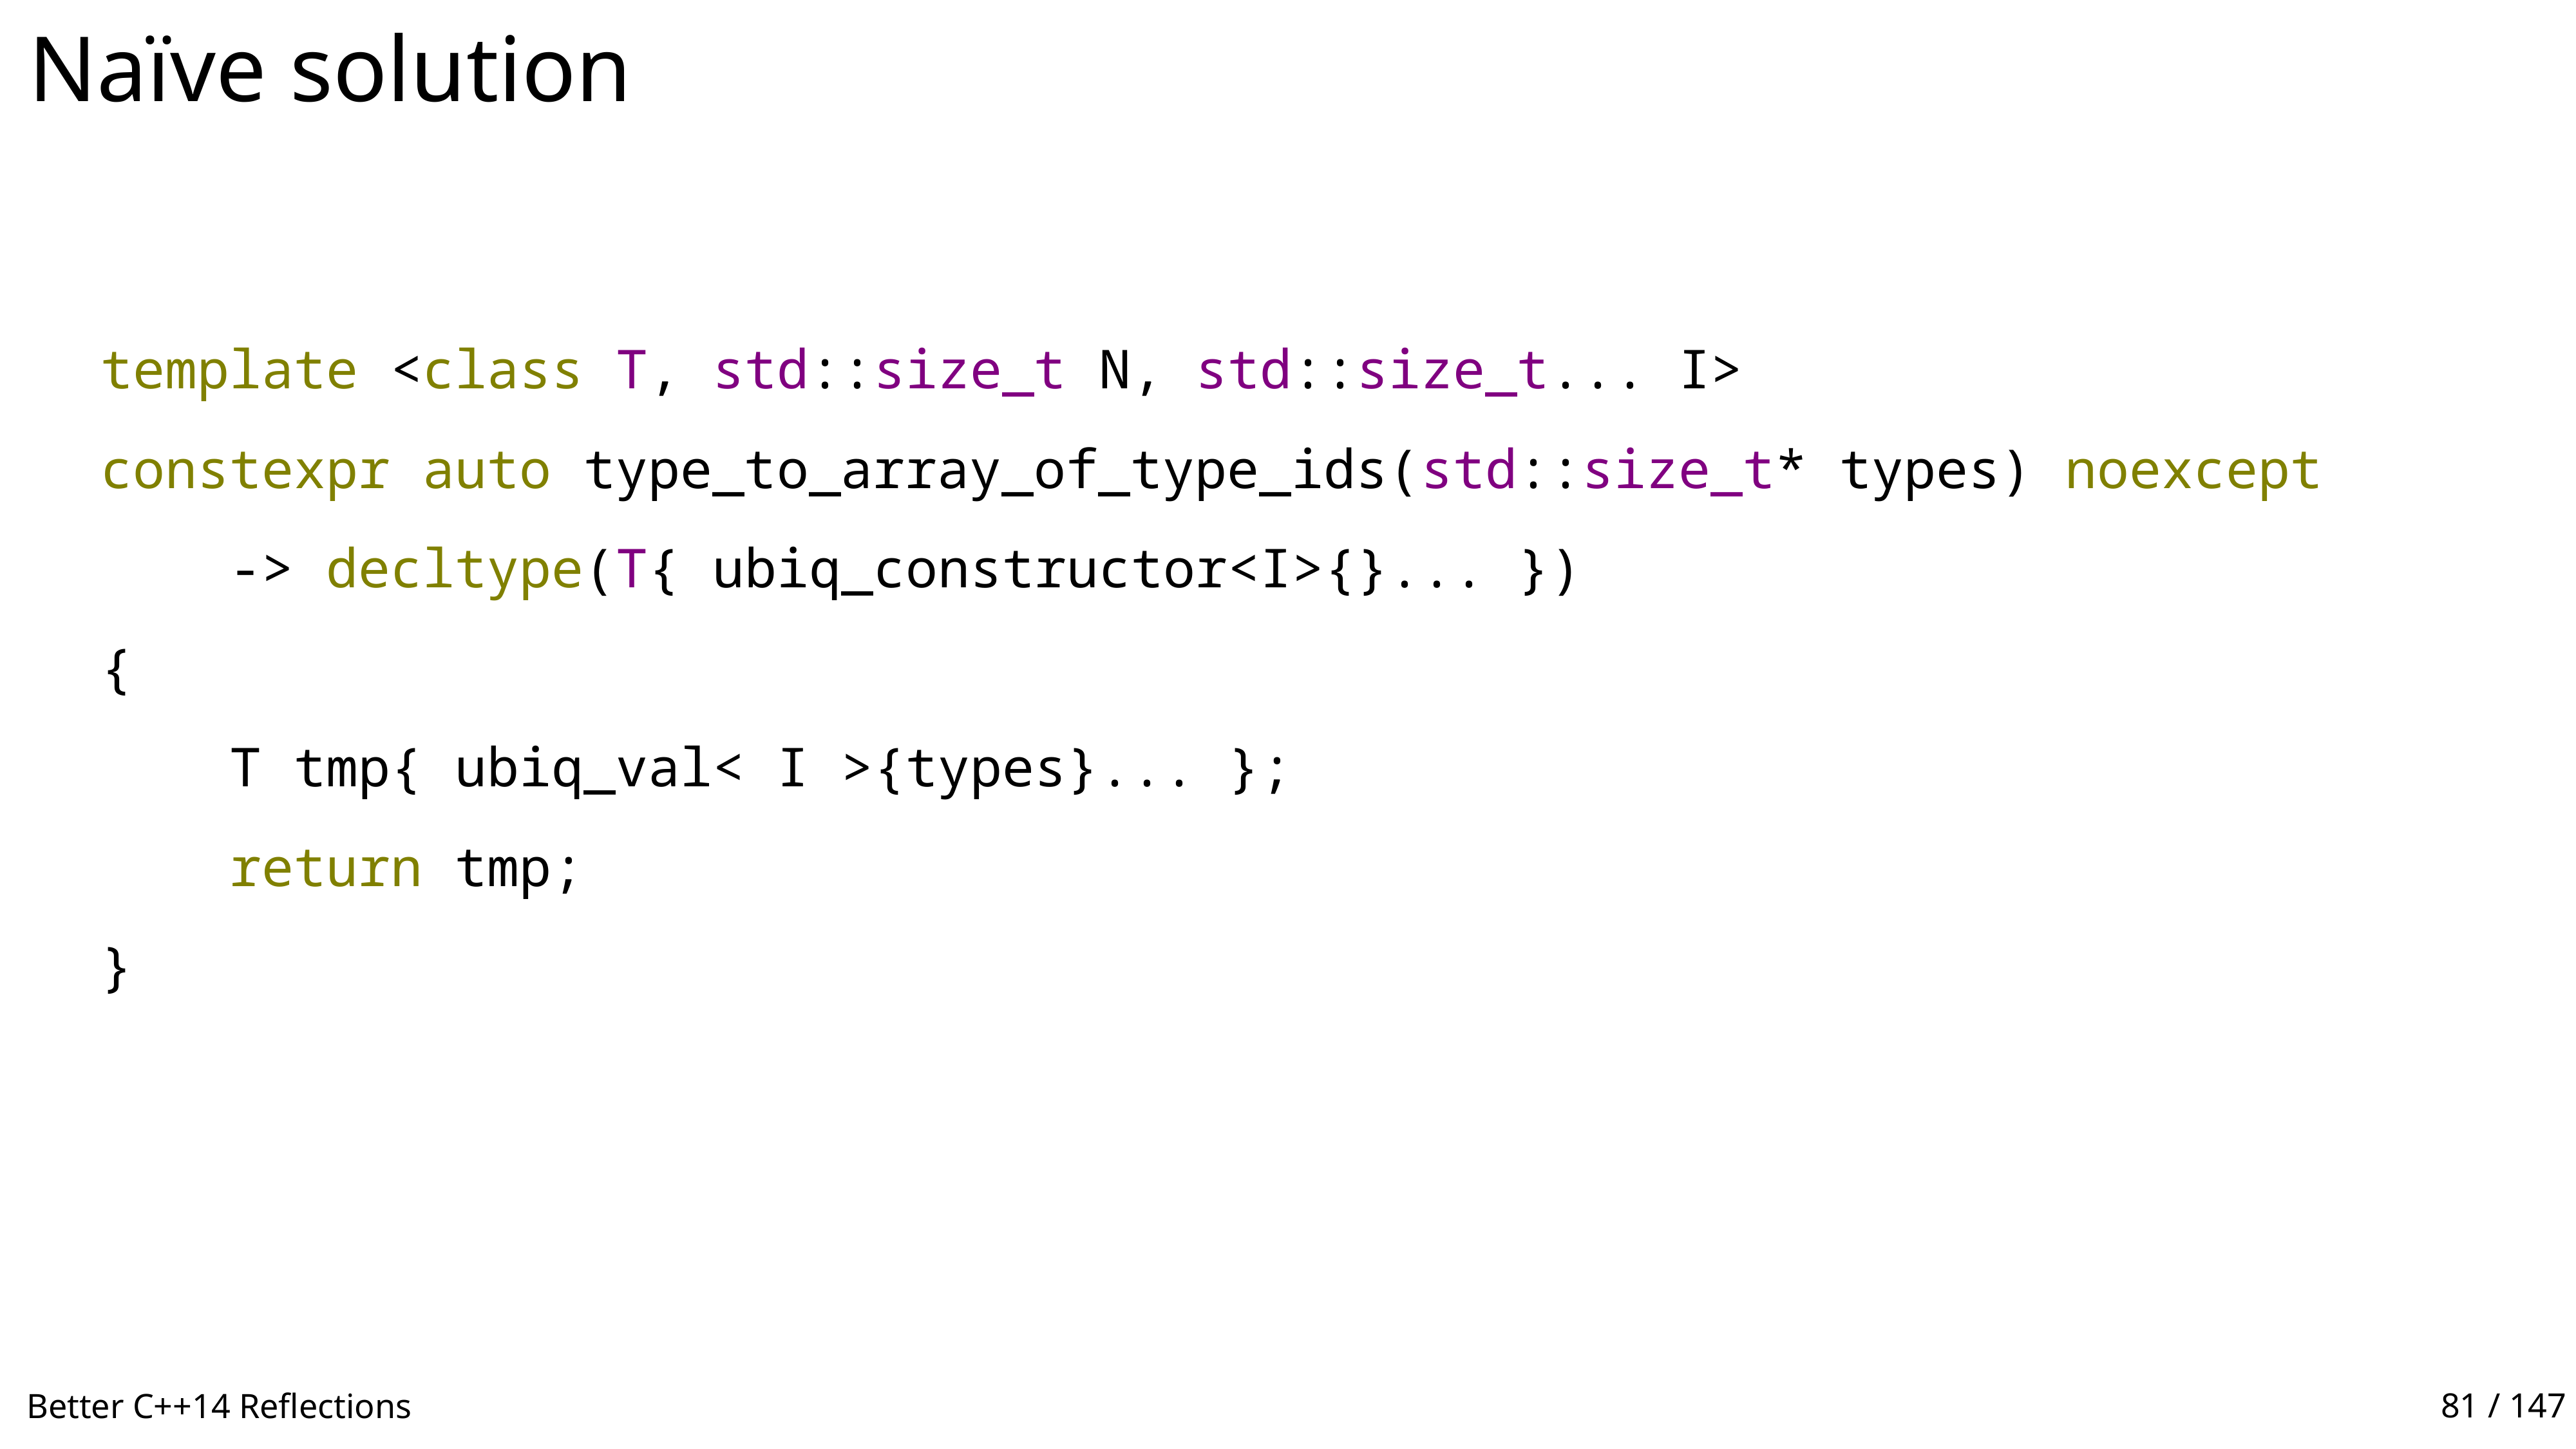

# Naïve solution
template <class T, std::size_t N, std::size_t... I>
constexpr auto type_to_array_of_type_ids(std::size_t* types) noexcept
 -> decltype(T{ ubiq_constructor<I>{}... })
{
 T tmp{ ubiq_val< I >{types}... };
 return tmp;
}
Better C++14 Reflections